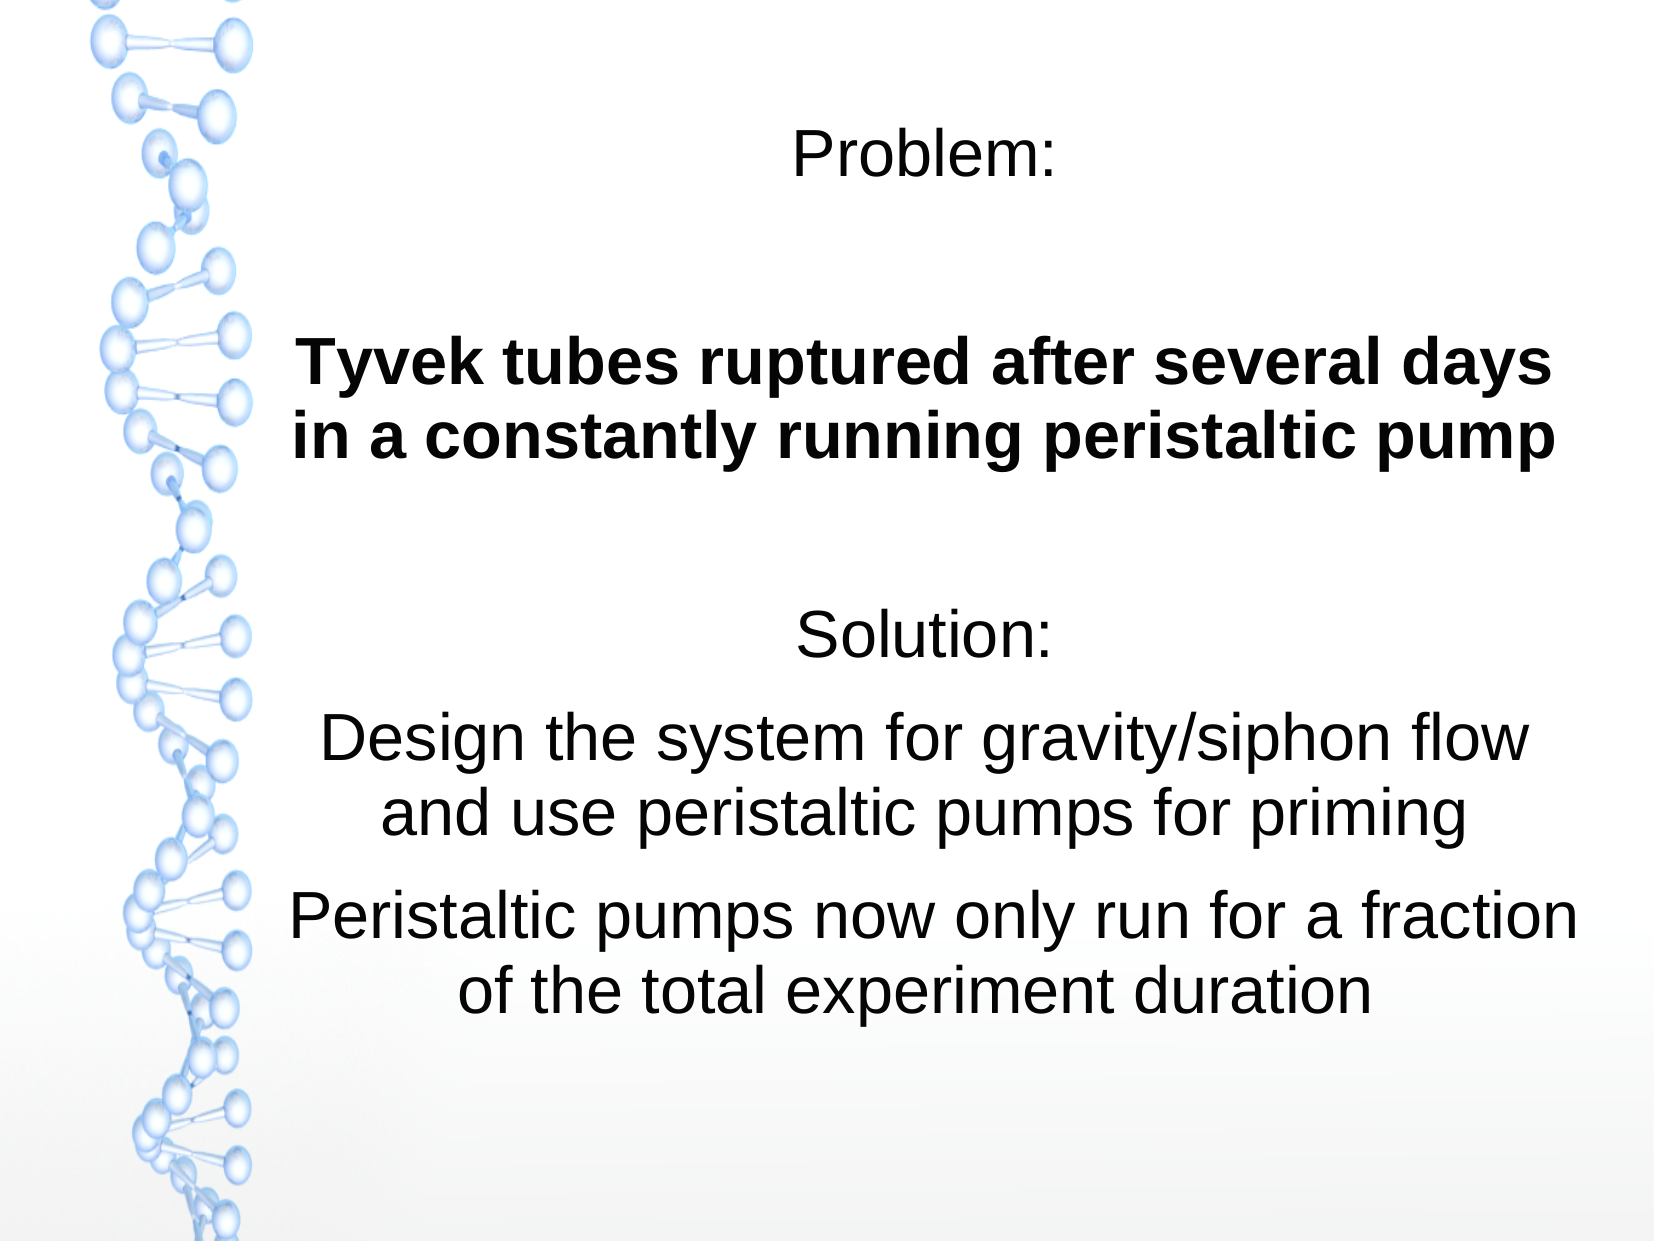

Problem:
Tyvek tubes ruptured after several days in a constantly running peristaltic pump
Solution:
Design the system for gravity/siphon flow and use peristaltic pumps for priming
 Peristaltic pumps now only run for a fraction of the total experiment duration